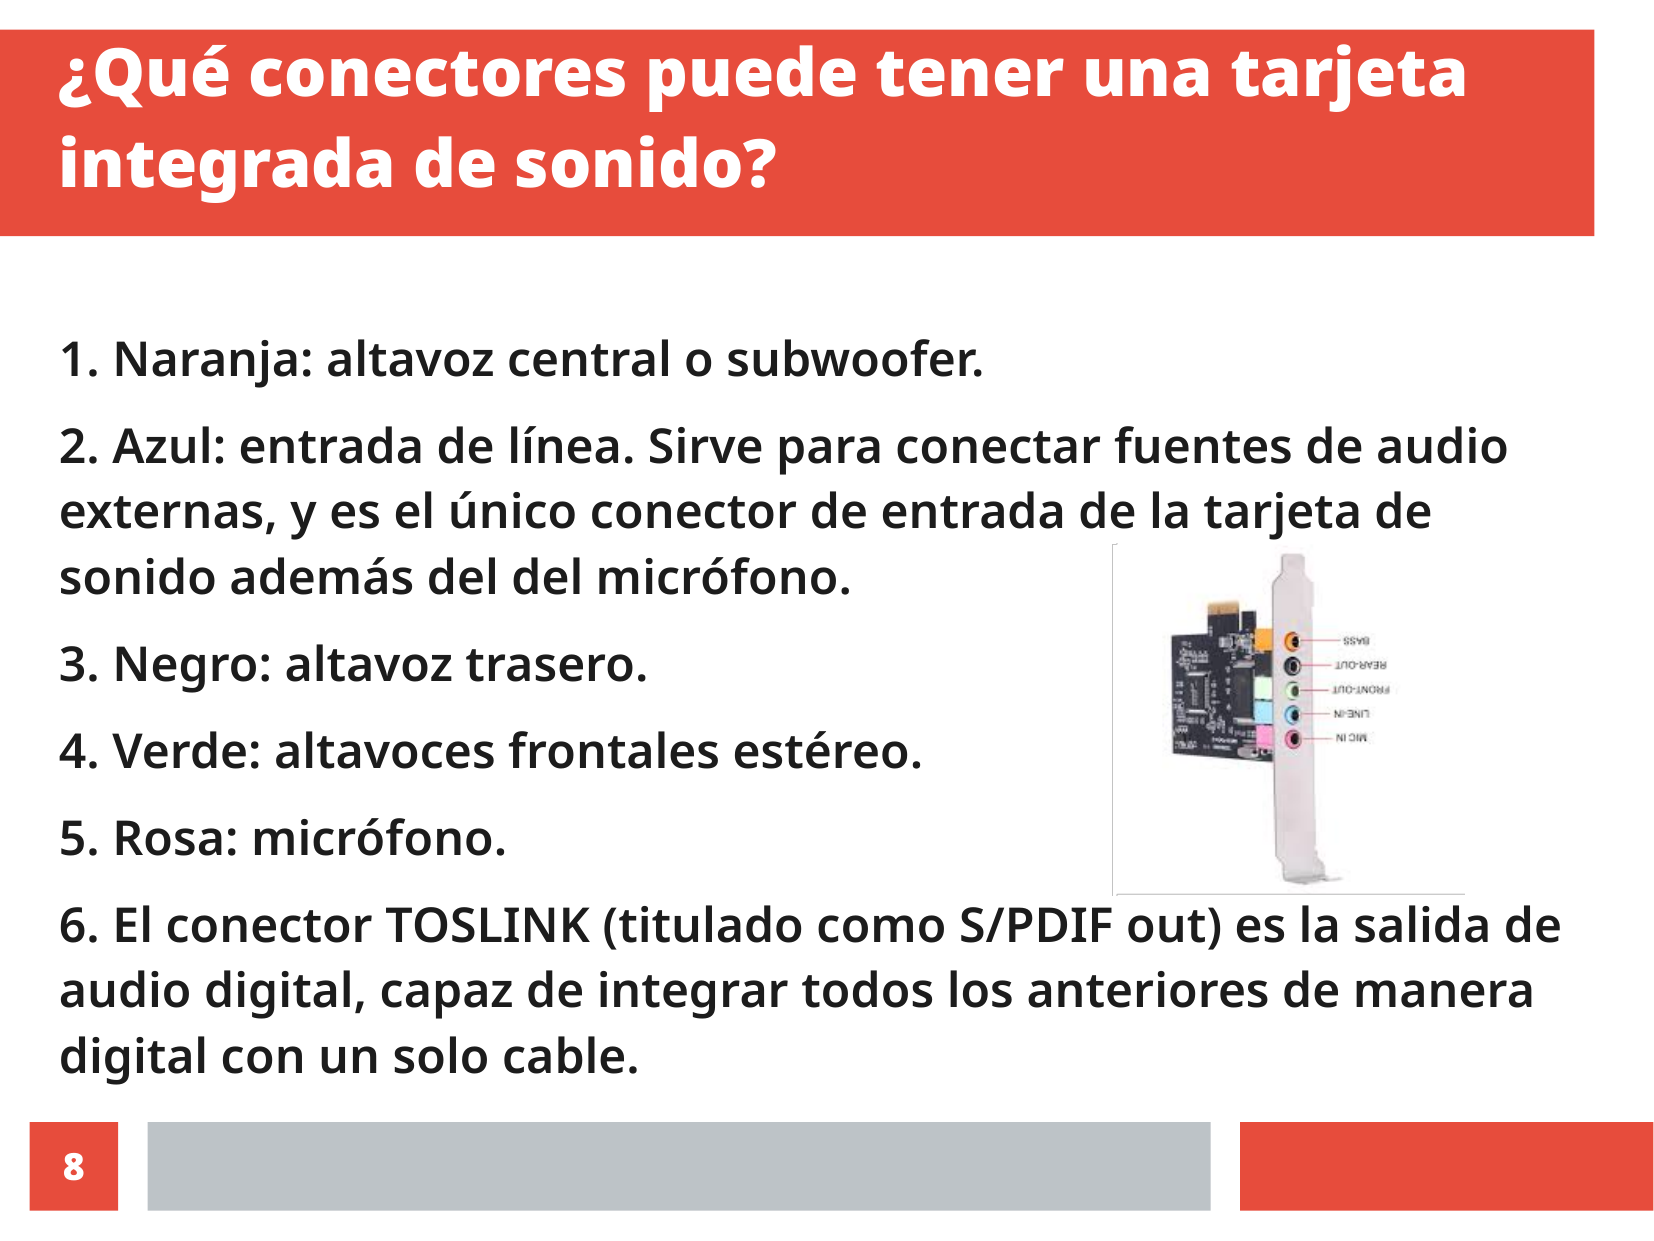

# ¿Qué conectores puede tener una tarjeta integrada de sonido?
1. Naranja: altavoz central o subwoofer.
2. Azul: entrada de línea. Sirve para conectar fuentes de audio externas, y es el único conector de entrada de la tarjeta de sonido además del del micrófono.
3. Negro: altavoz trasero.
4. Verde: altavoces frontales estéreo.
5. Rosa: micrófono.
6. El conector TOSLINK (titulado como S/PDIF out) es la salida de audio digital, capaz de integrar todos los anteriores de manera digital con un solo cable.
8